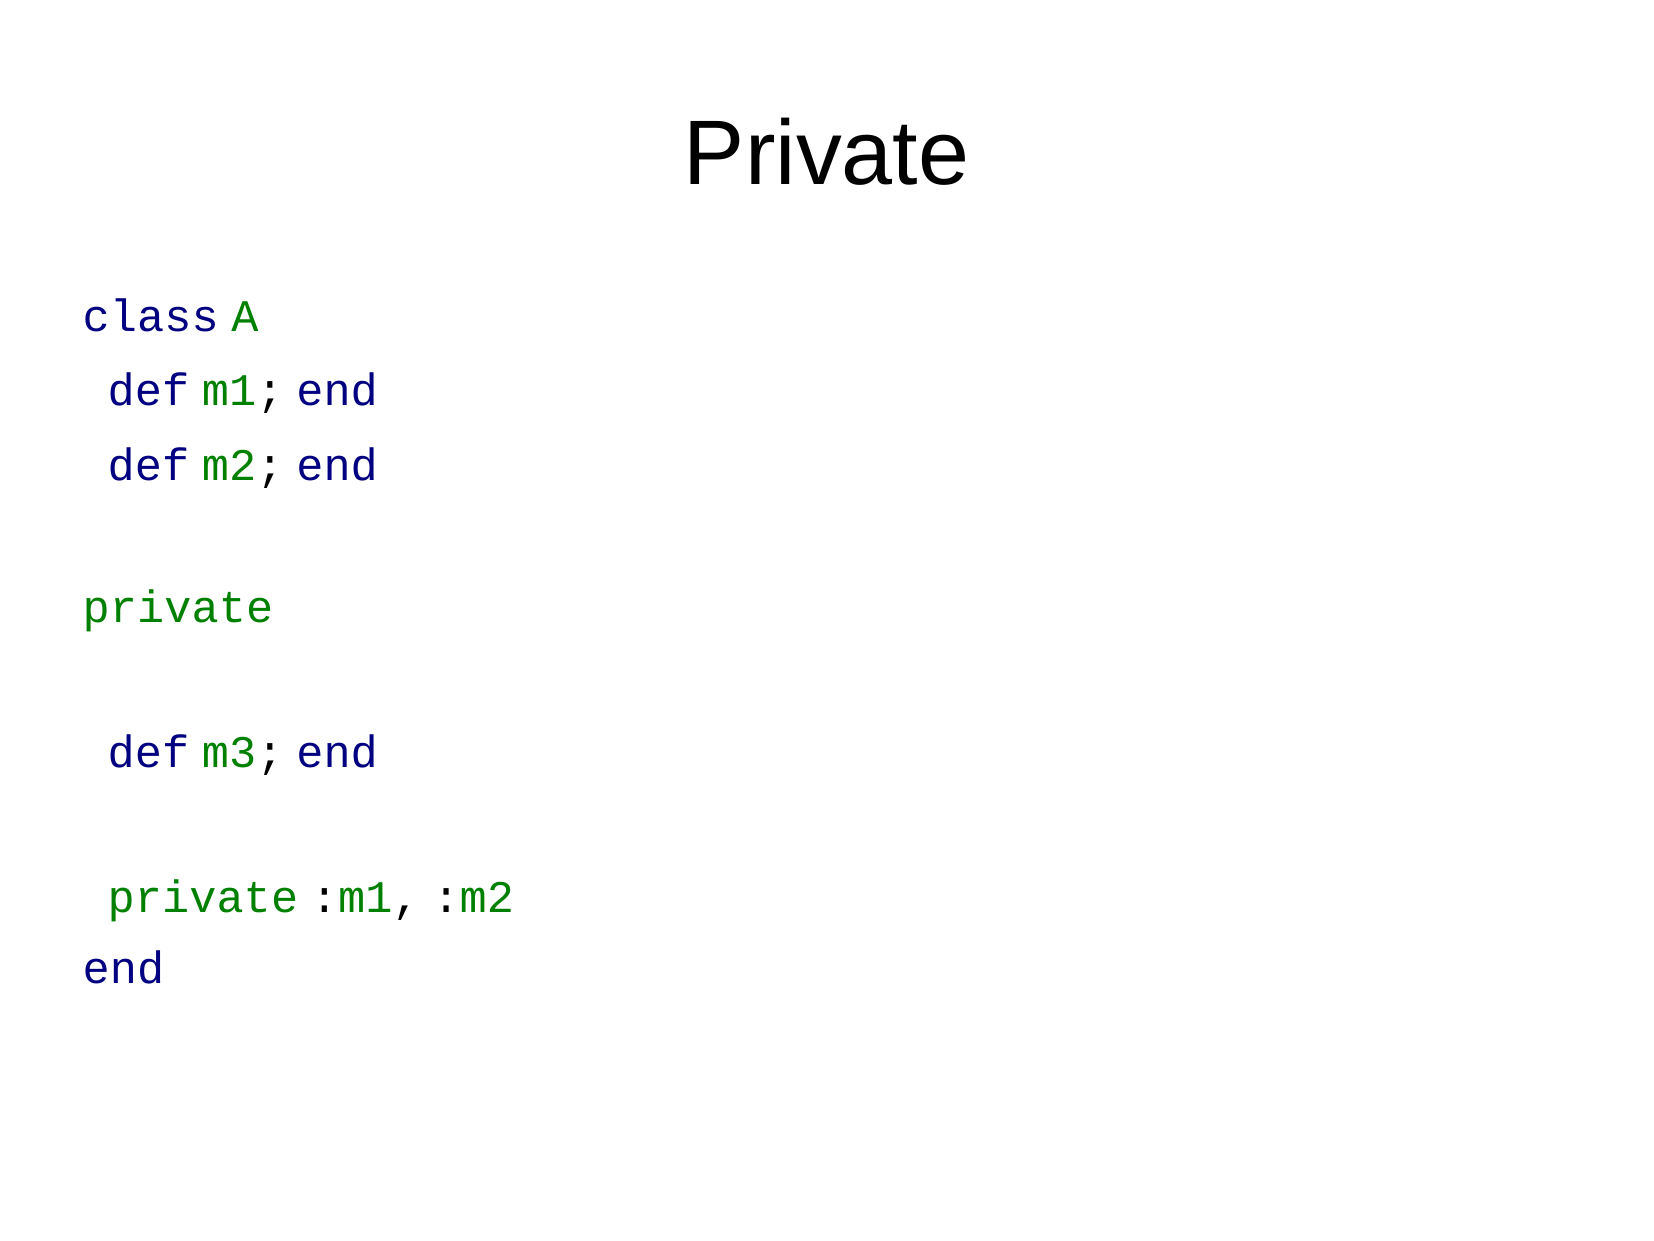

# Private
class A
 def m1; end
 def m2; end
private
 def m3; end
 private :m1, :m2
end